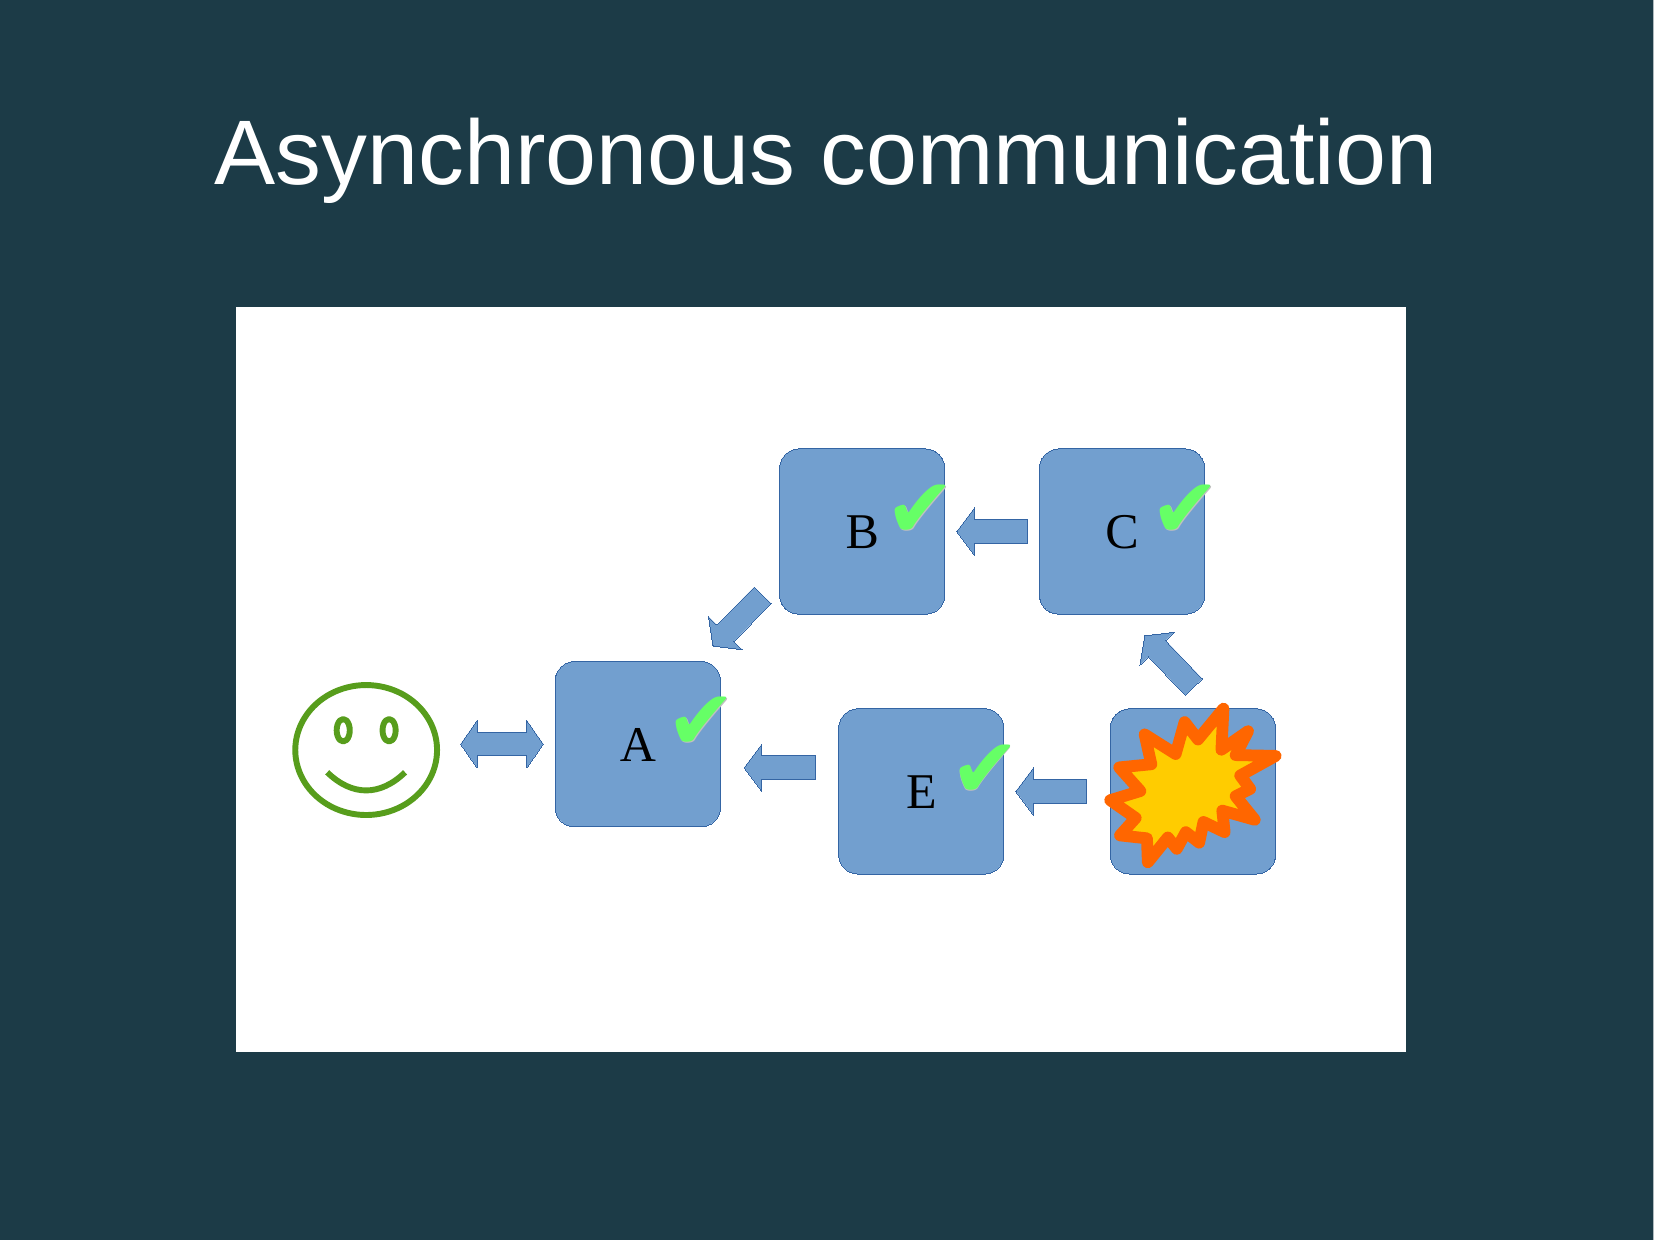

# Asynchronous communication
B
✔
C
✔
✔
A
E
✔
D